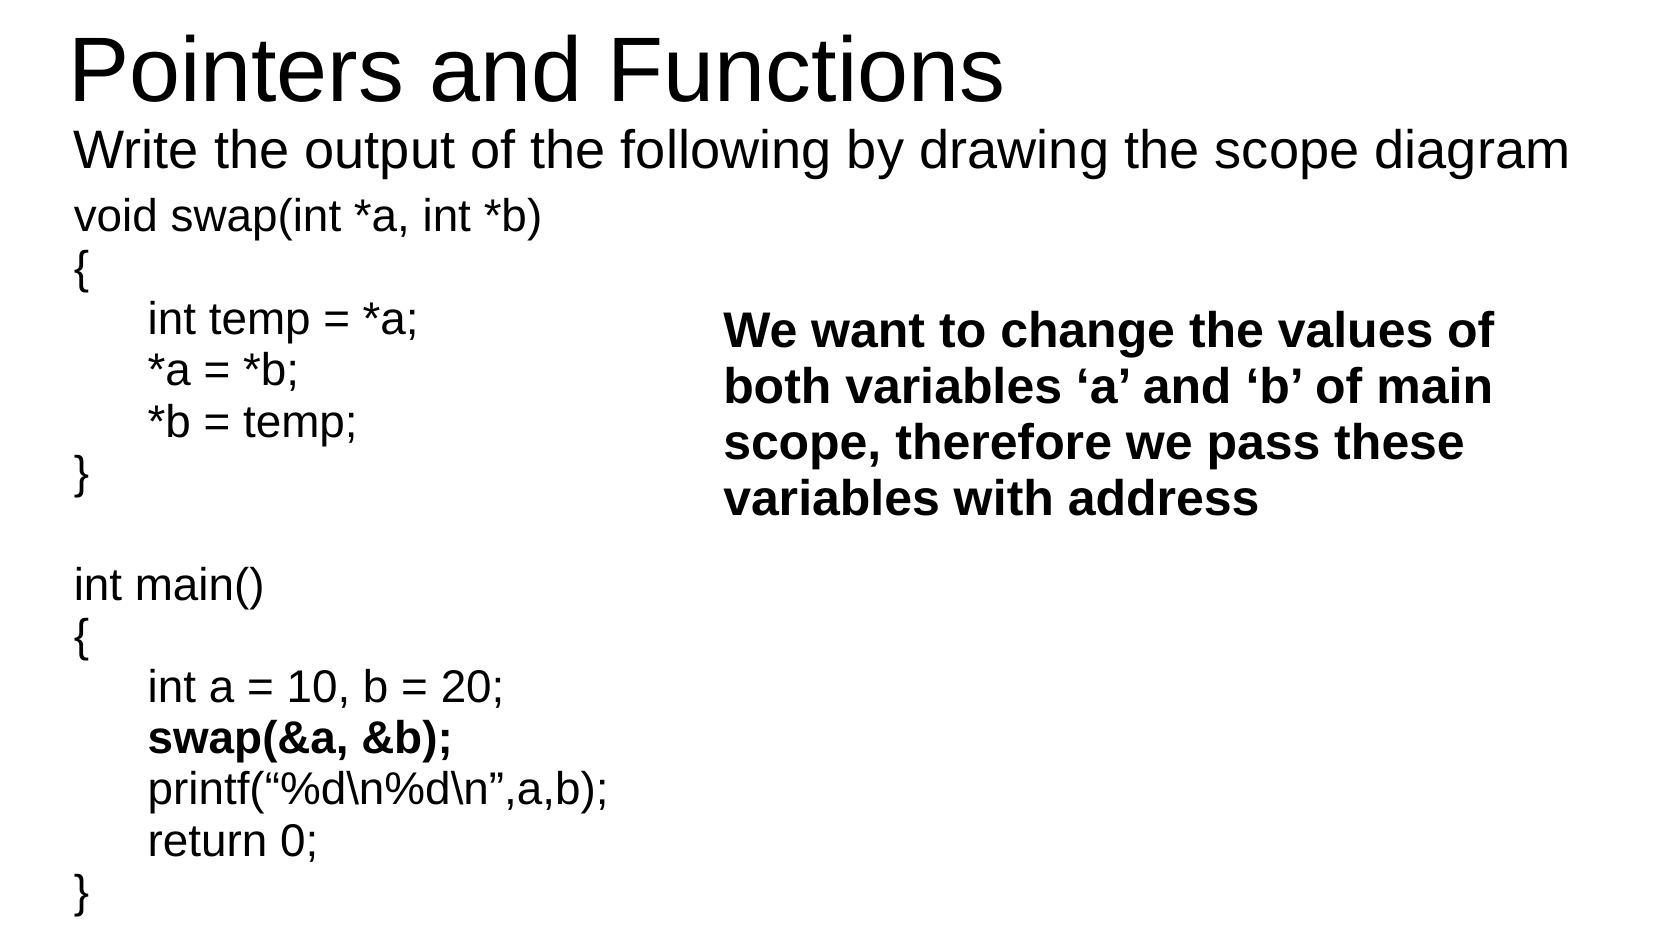

# Pointers and Functions
Write the output of the following by drawing the scope diagram
void swap(int *a, int *b)
{
	int temp = *a;
	*a = *b;
	*b = temp;
}
int main()
{
	int a = 10, b = 20;
	swap(&a, &b);
	printf(“%d\n%d\n”,a,b);
	return 0;
}
We want to change the values of both variables ‘a’ and ‘b’ of main scope, therefore we pass these variables with address